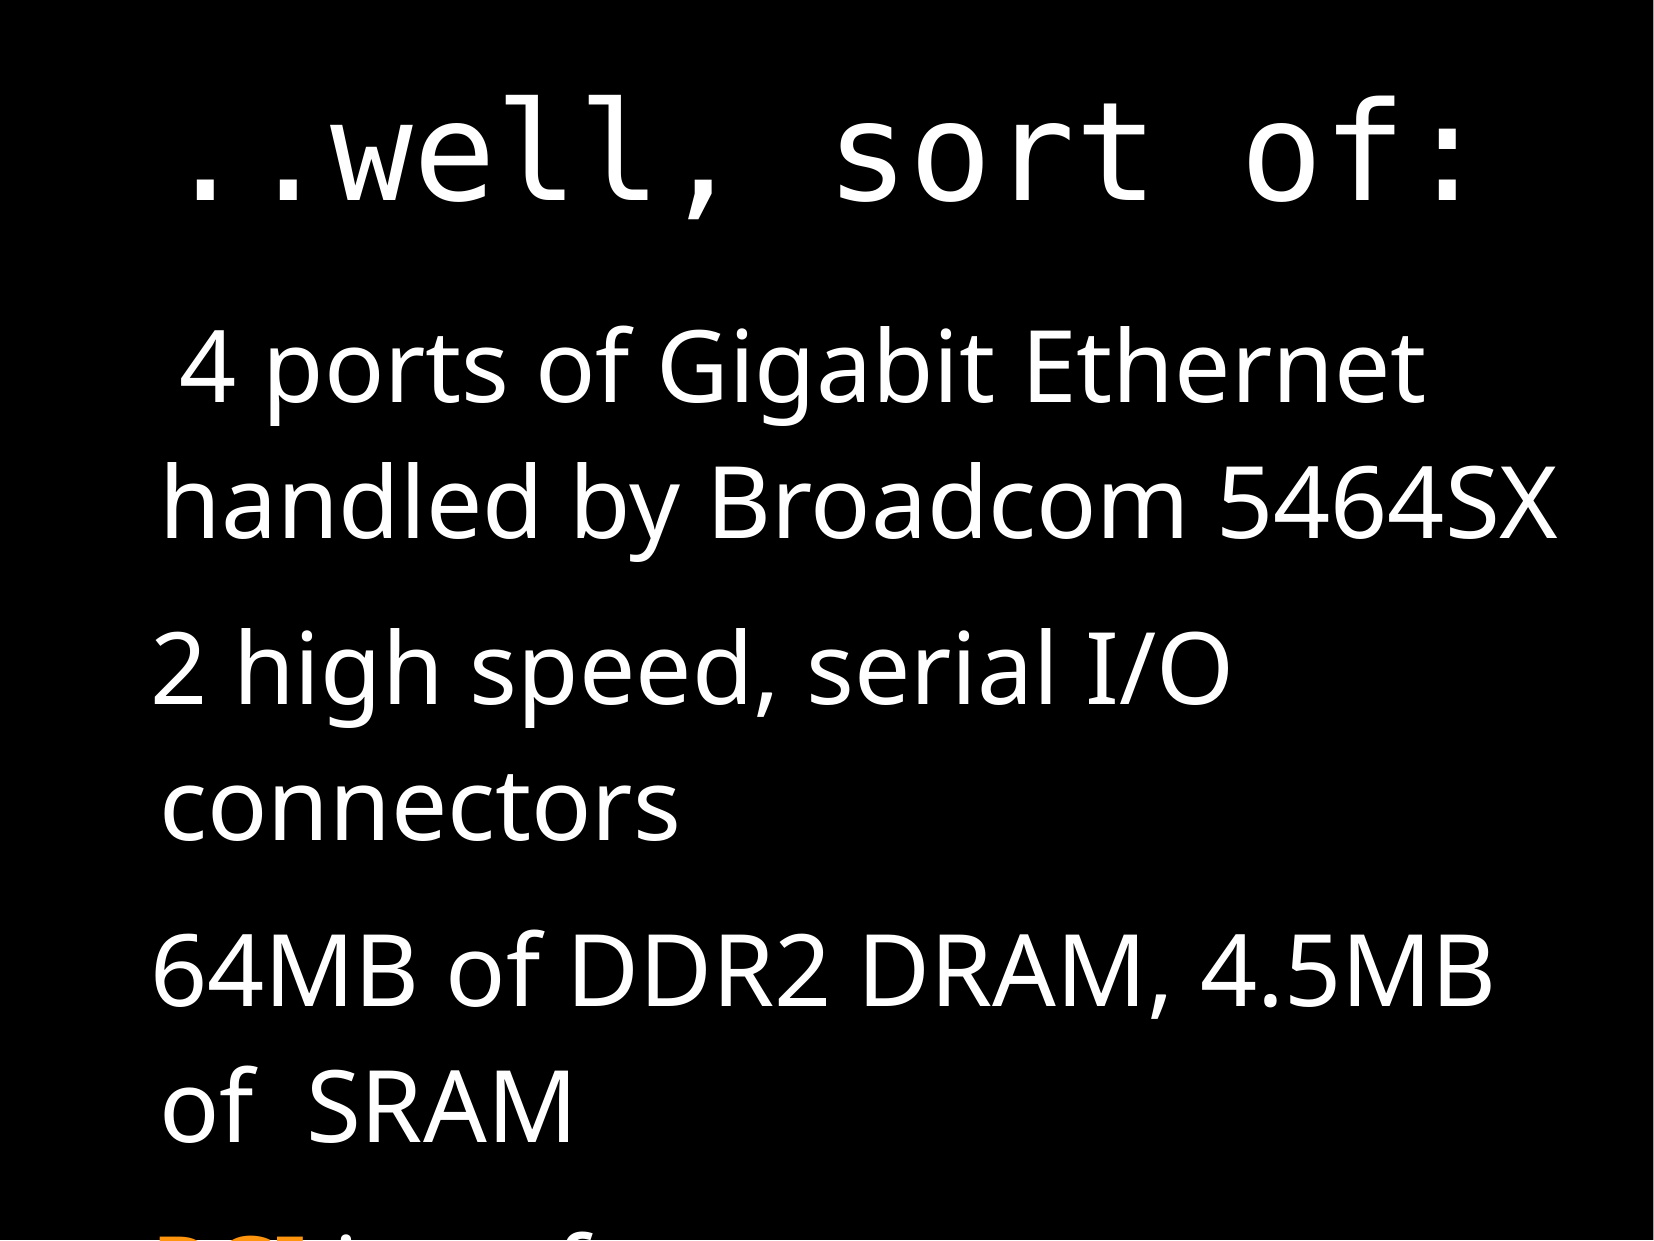

# ..well, sort of:
 4 ports of Gigabit Ethernet handled by Broadcom 5464SX
 2 high speed, serial I/O connectors
 64MB of DDR2 DRAM, 4.5MB of SRAM
 PCI interface